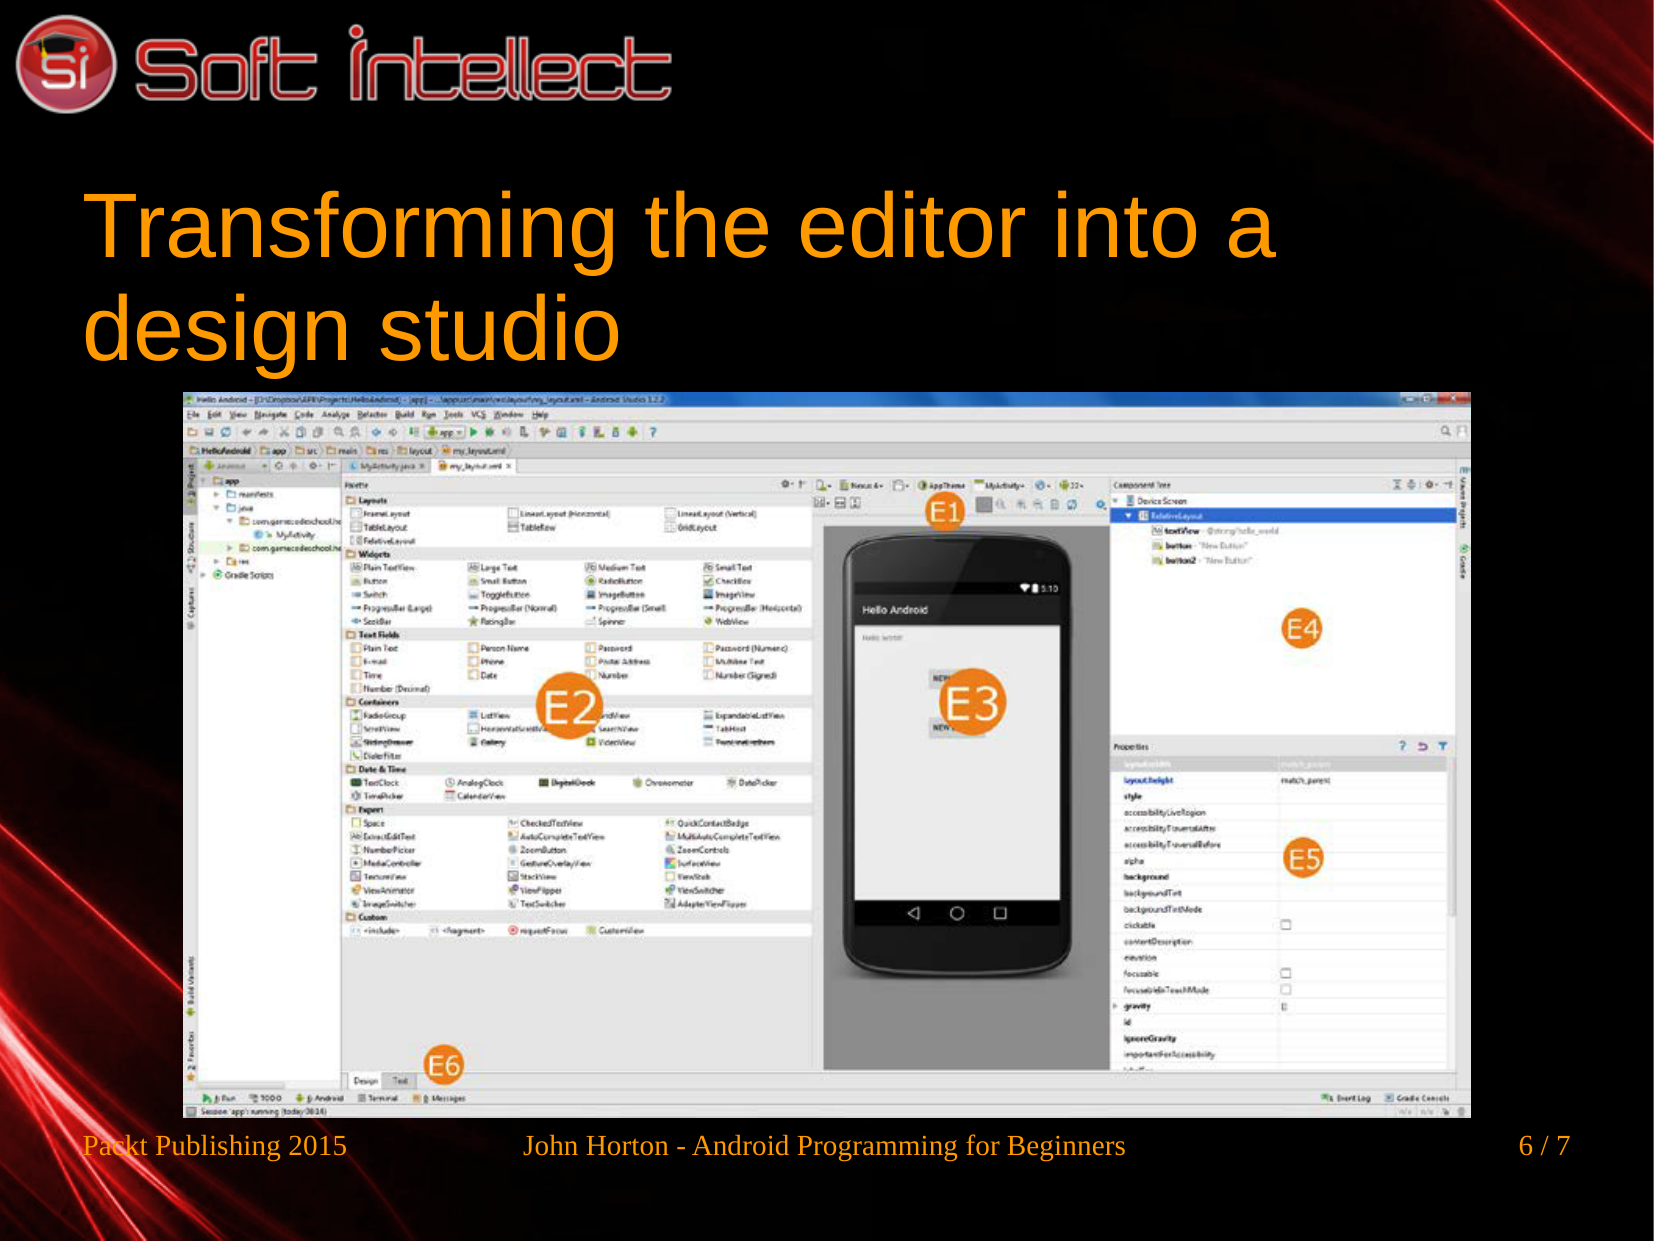

# Transforming the editor into a design studio
Packt Publishing 2015
John Horton - Android Programming for Beginners
6